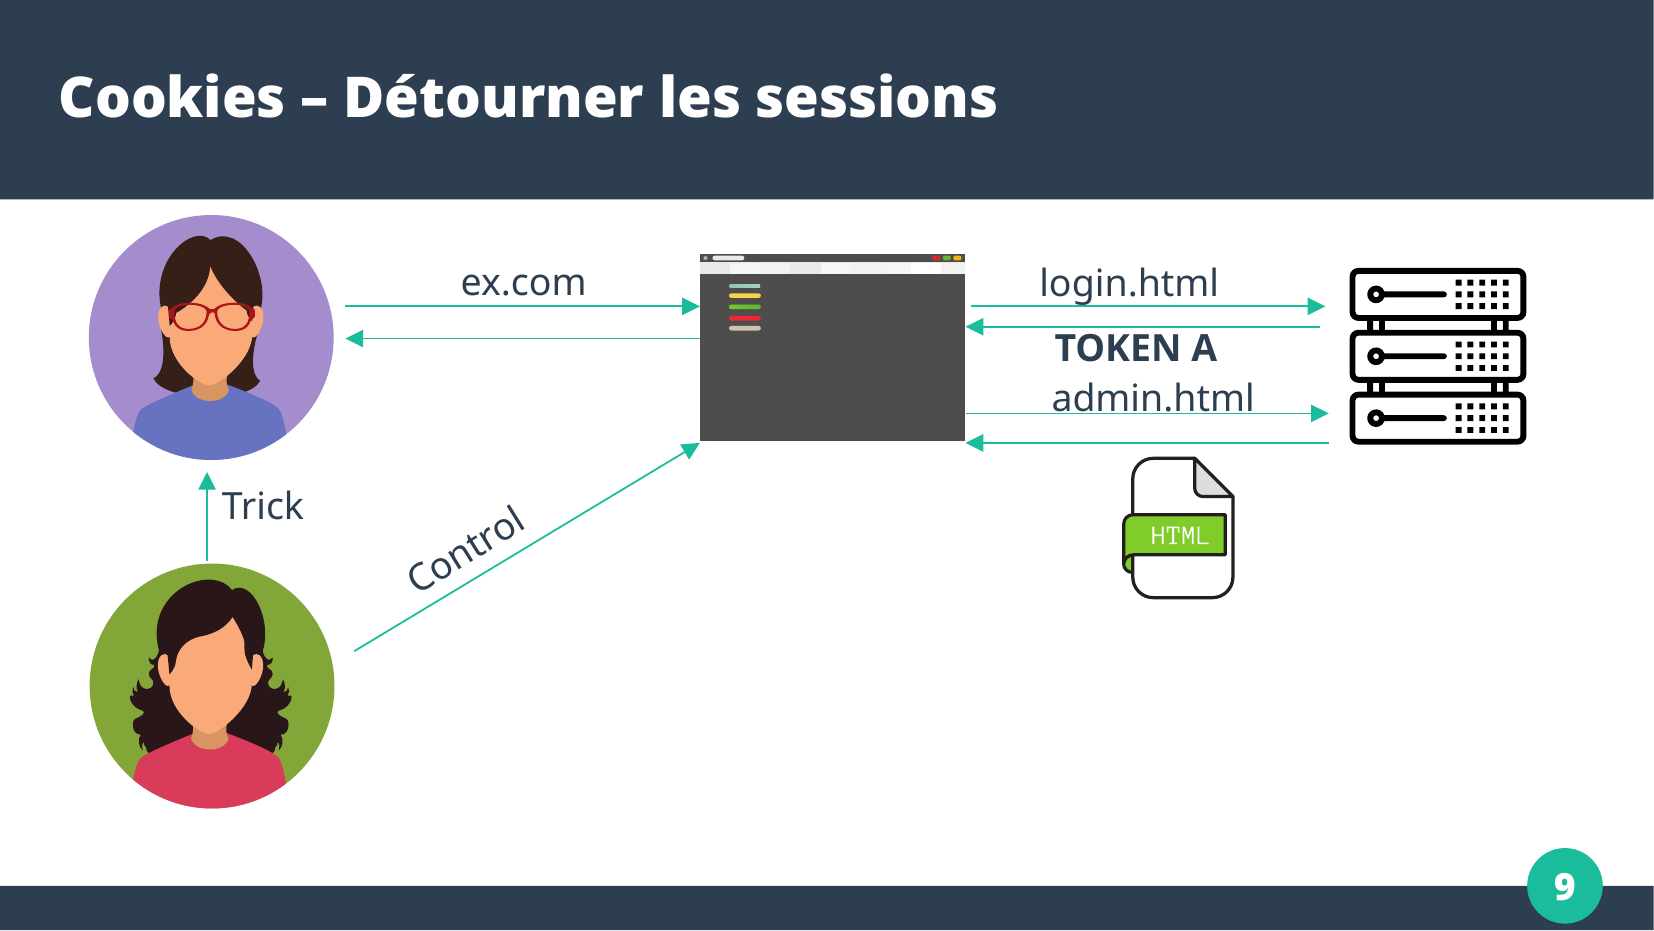

# Cookies – Détourner les sessions
ex.com
login.html
TOKEN A
admin.html
Control
Trick